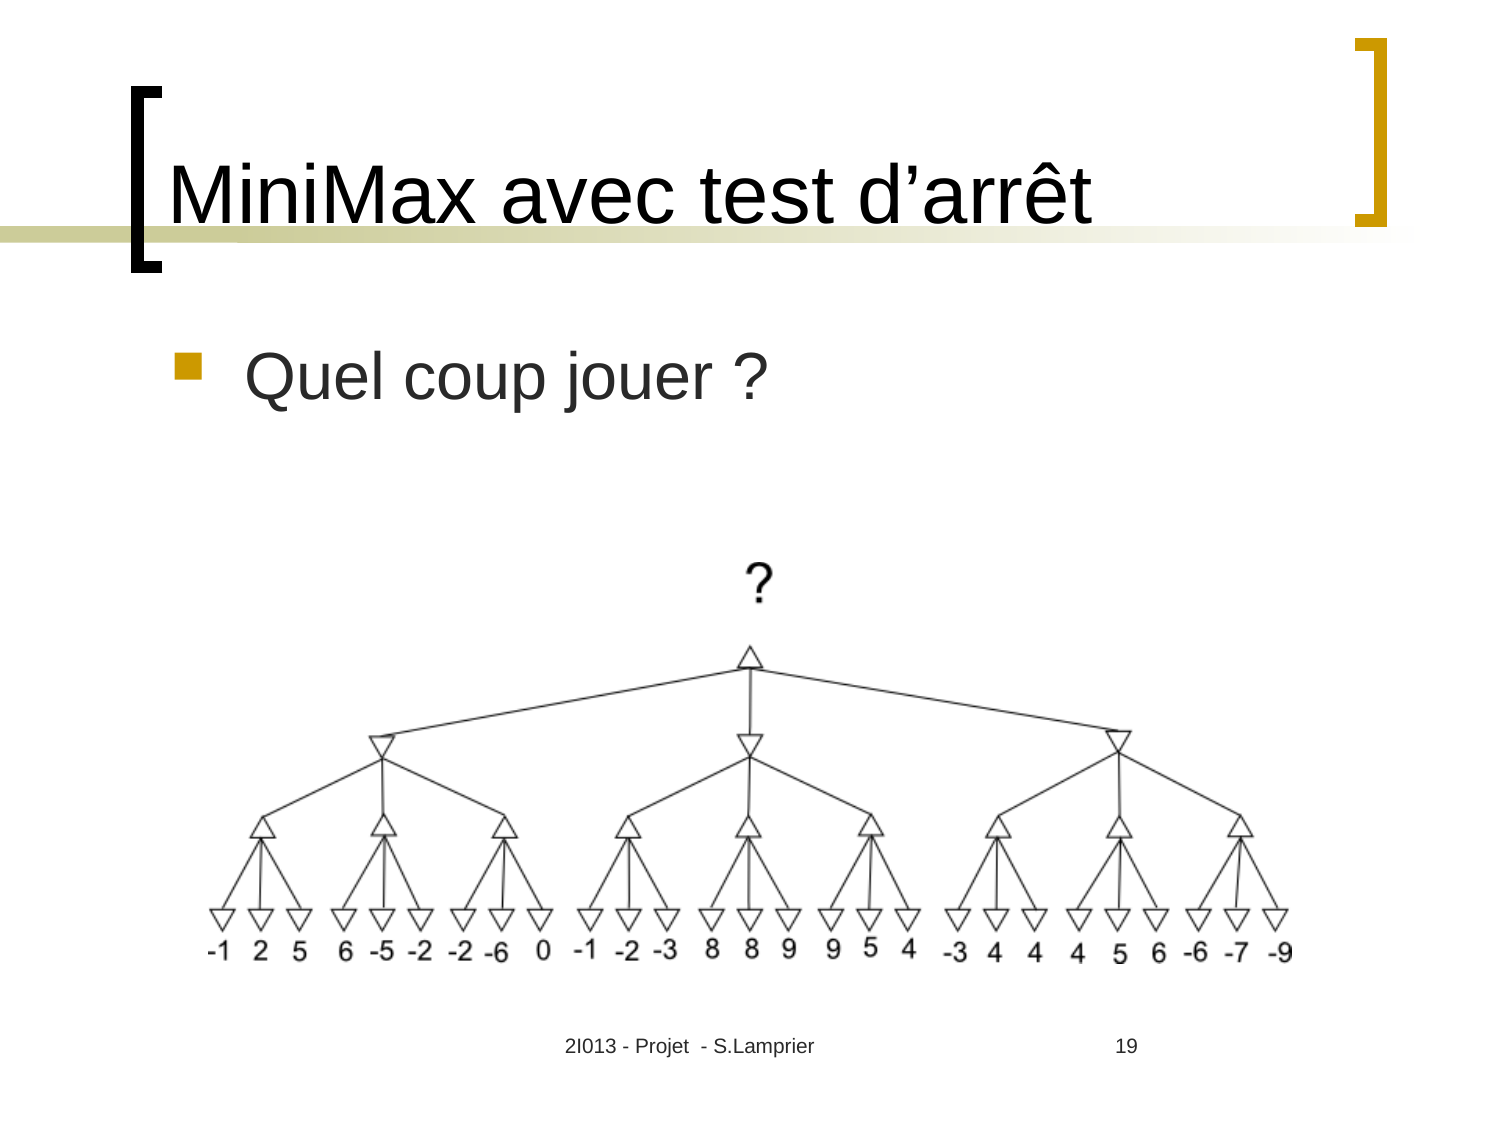

# MiniMax avec test d’arrêt
Quel coup jouer ?
2I013 - Projet - S.Lamprier